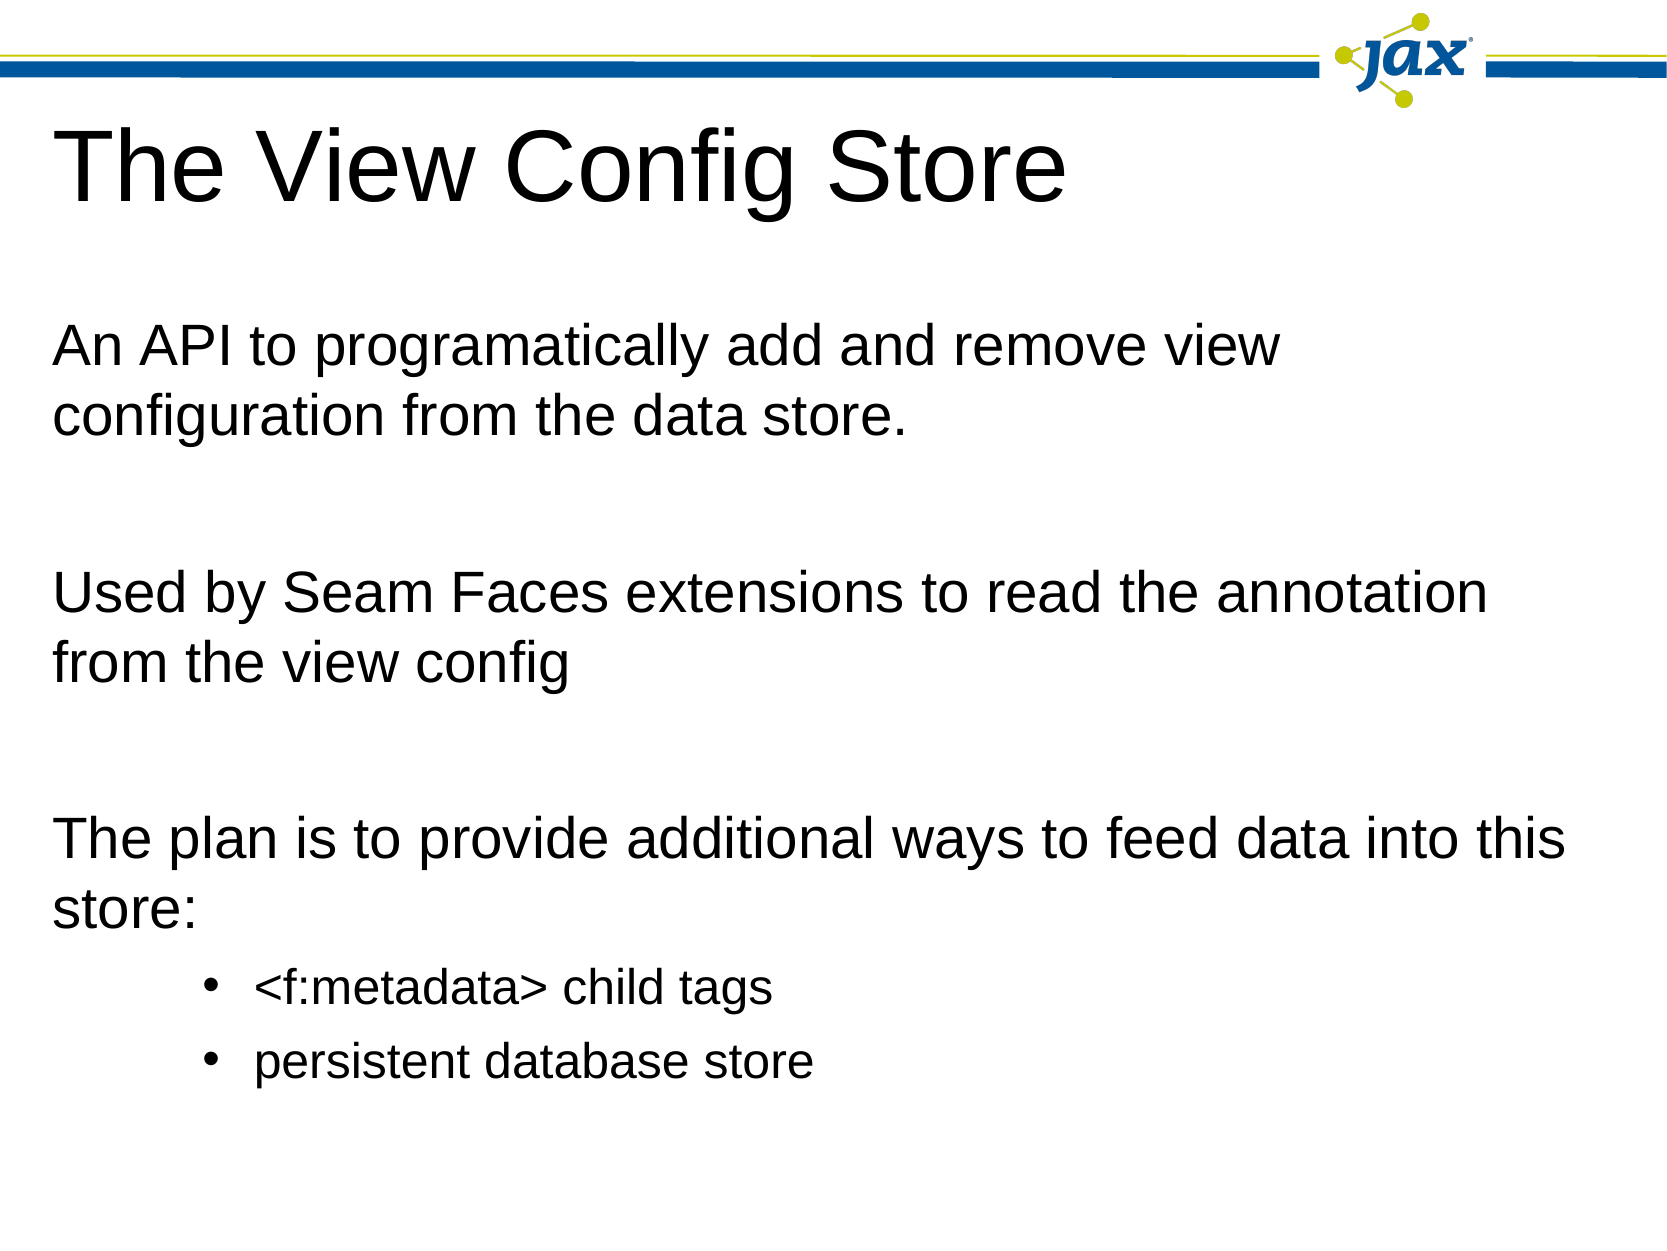

# The View Config Store
An API to programatically add and remove view configuration from the data store.
Used by Seam Faces extensions to read the annotation from the view config
The plan is to provide additional ways to feed data into this store:
 <f:metadata> child tags
 persistent database store